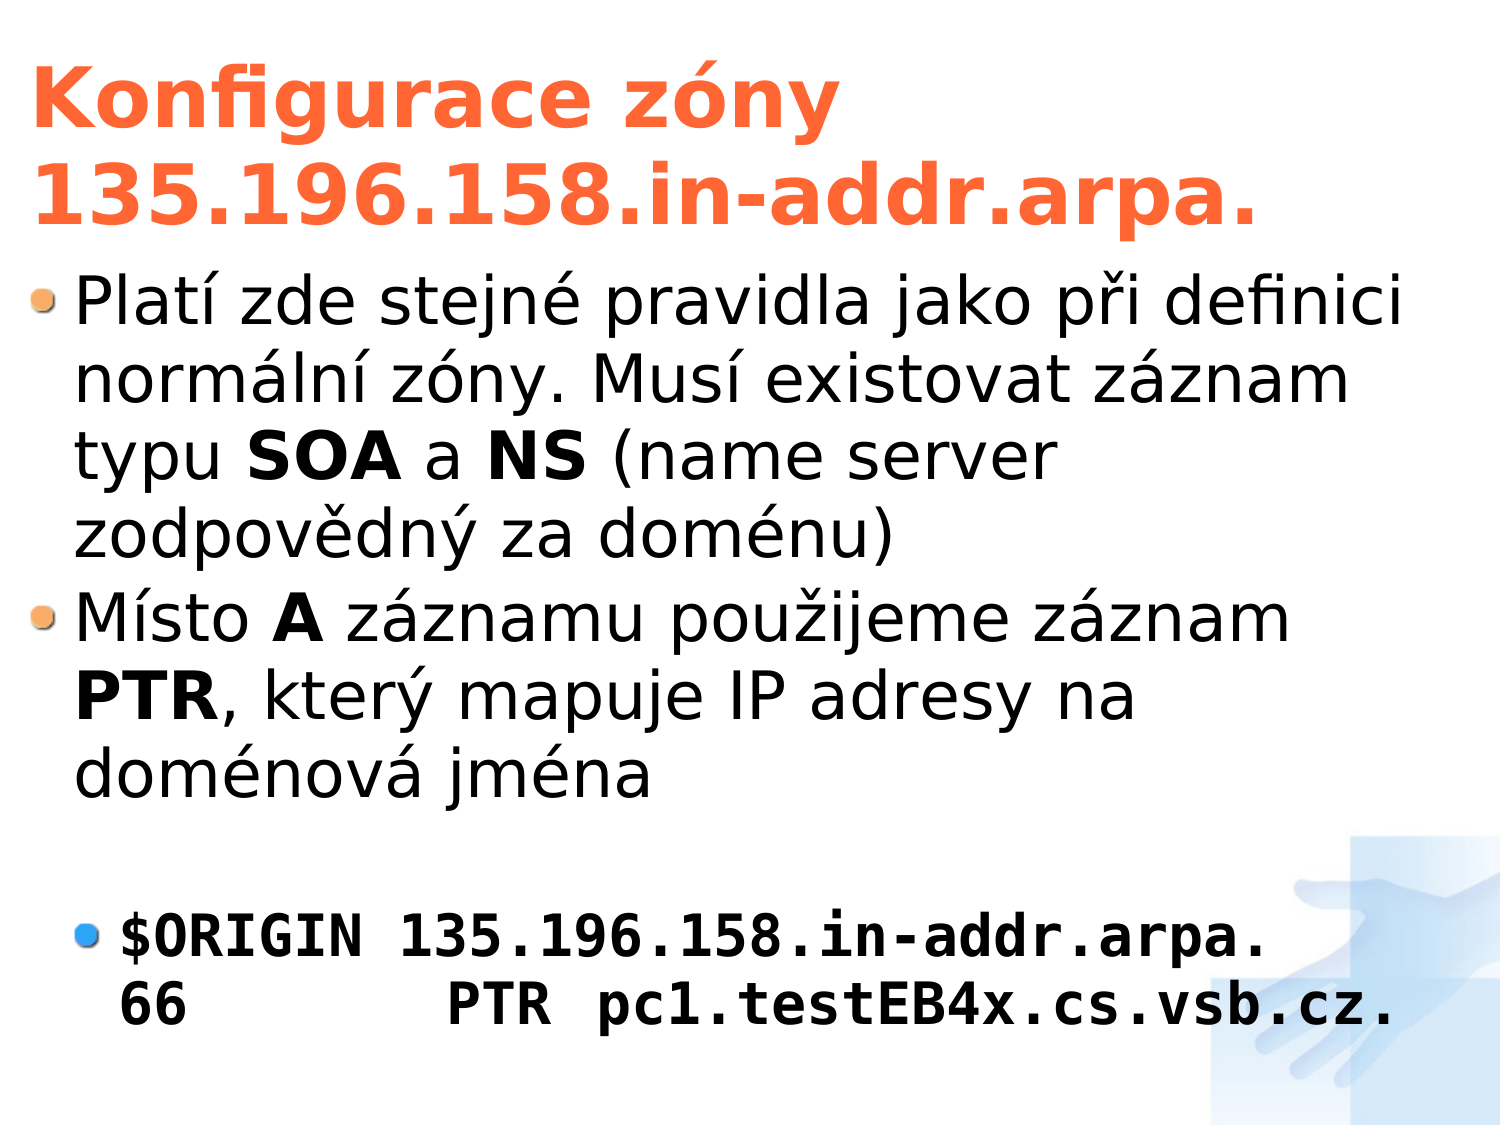

# Konfigurace zóny 135.196.158.in-addr.arpa.
Platí zde stejné pravidla jako při definici normální zóny. Musí existovat záznam typu SOA a NS (name server zodpovědný za doménu)
Místo A záznamu použijeme záznam PTR, který mapuje IP adresy na doménová jména
$ORIGIN 135.196.158.in-addr.arpa.
66		PTR	pc1.testEB4x.cs.vsb.cz.